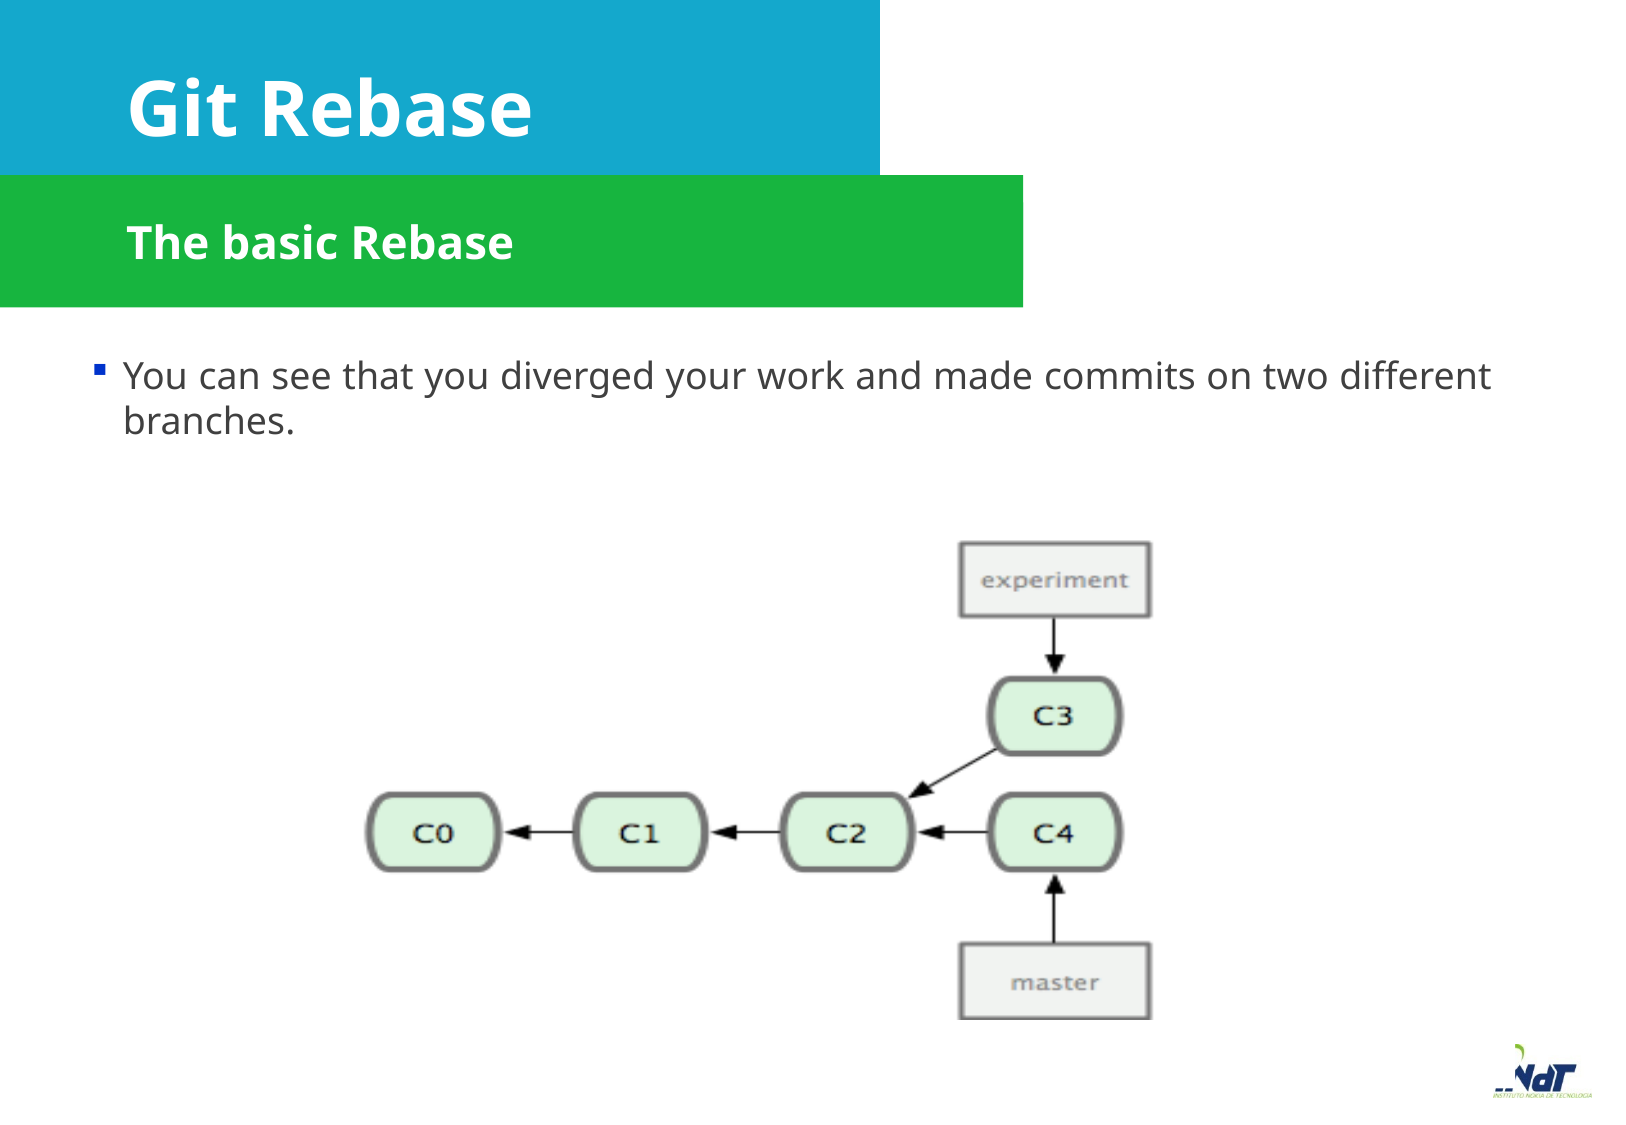

# Git Rebase
The basic Rebase
You can see that you diverged your work and made commits on two different branches.